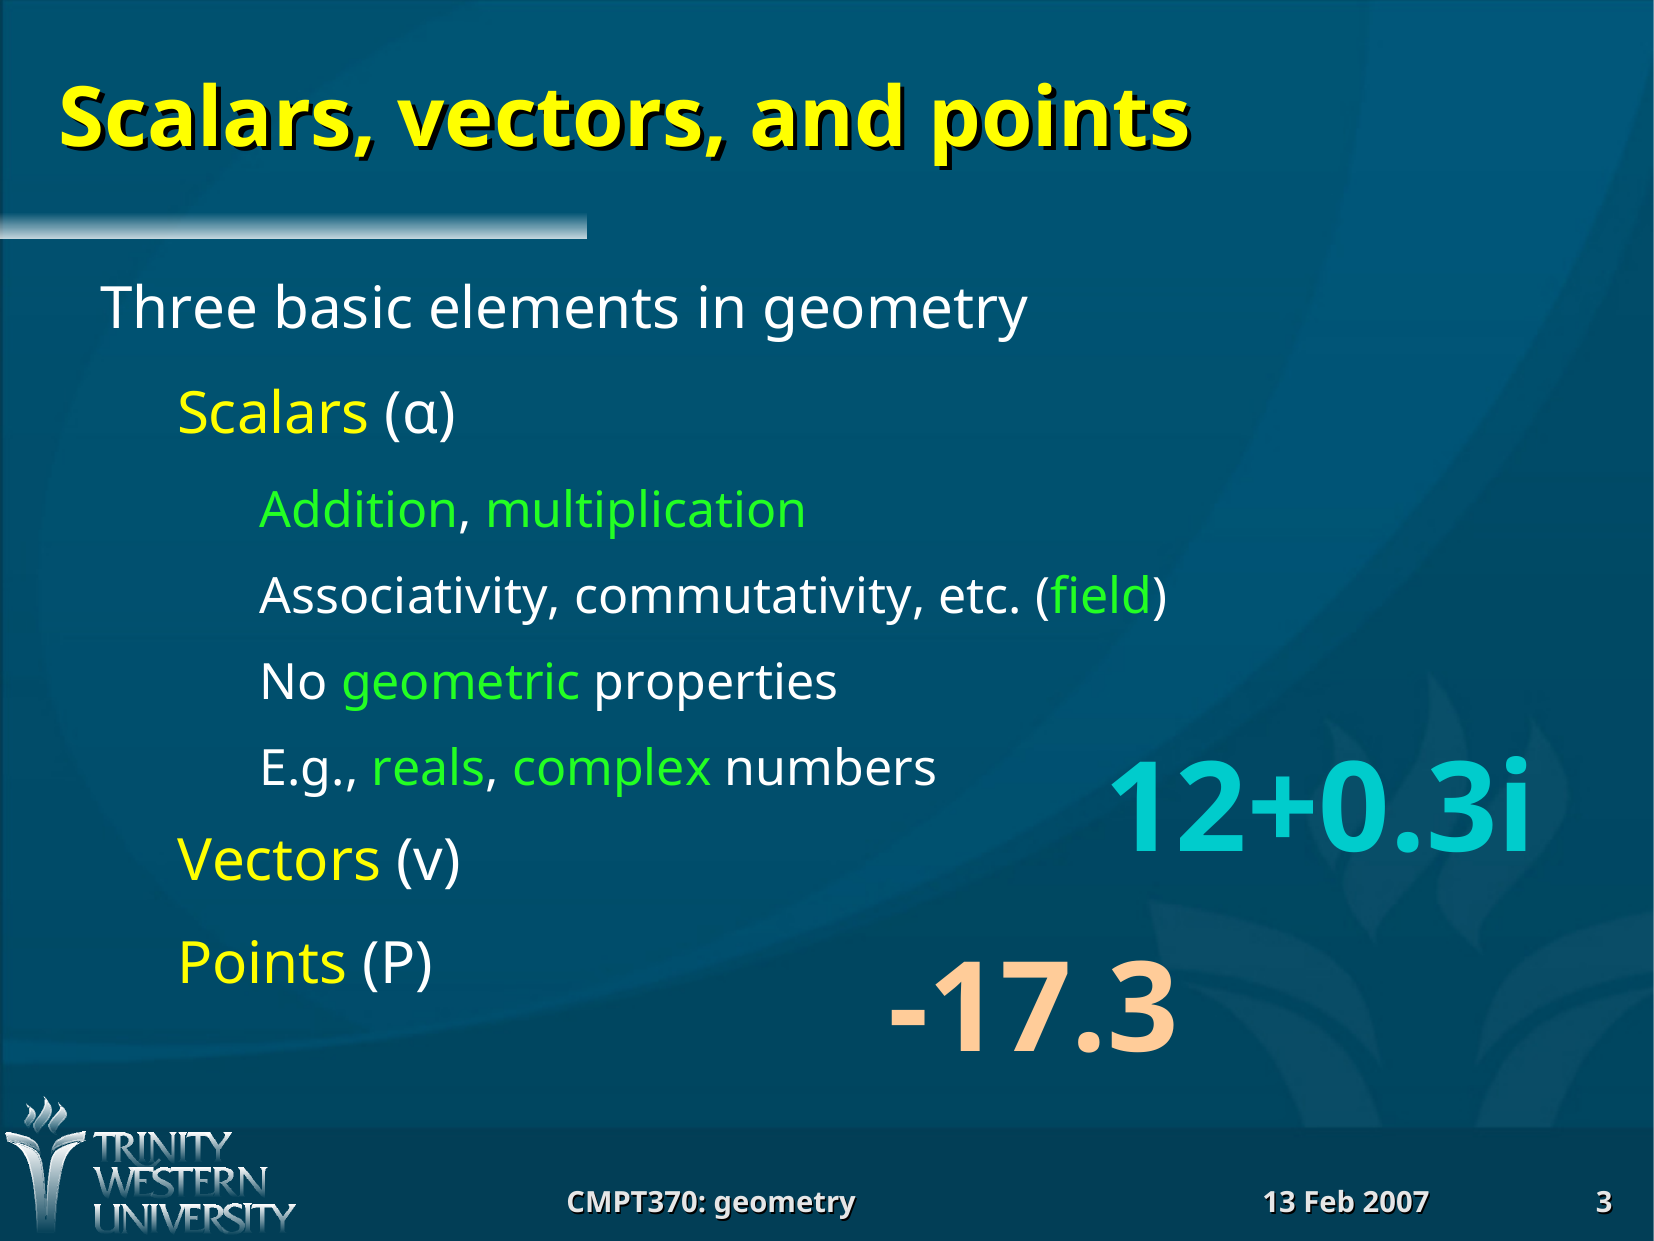

# Scalars, vectors, and points
Three basic elements in geometry
Scalars (α)
Addition, multiplication
Associativity, commutativity, etc. (field)
No geometric properties
E.g., reals, complex numbers
Vectors (v)
Points (P)
12+0.3i
-17.3
CMPT370: geometry
13 Feb 2007
3